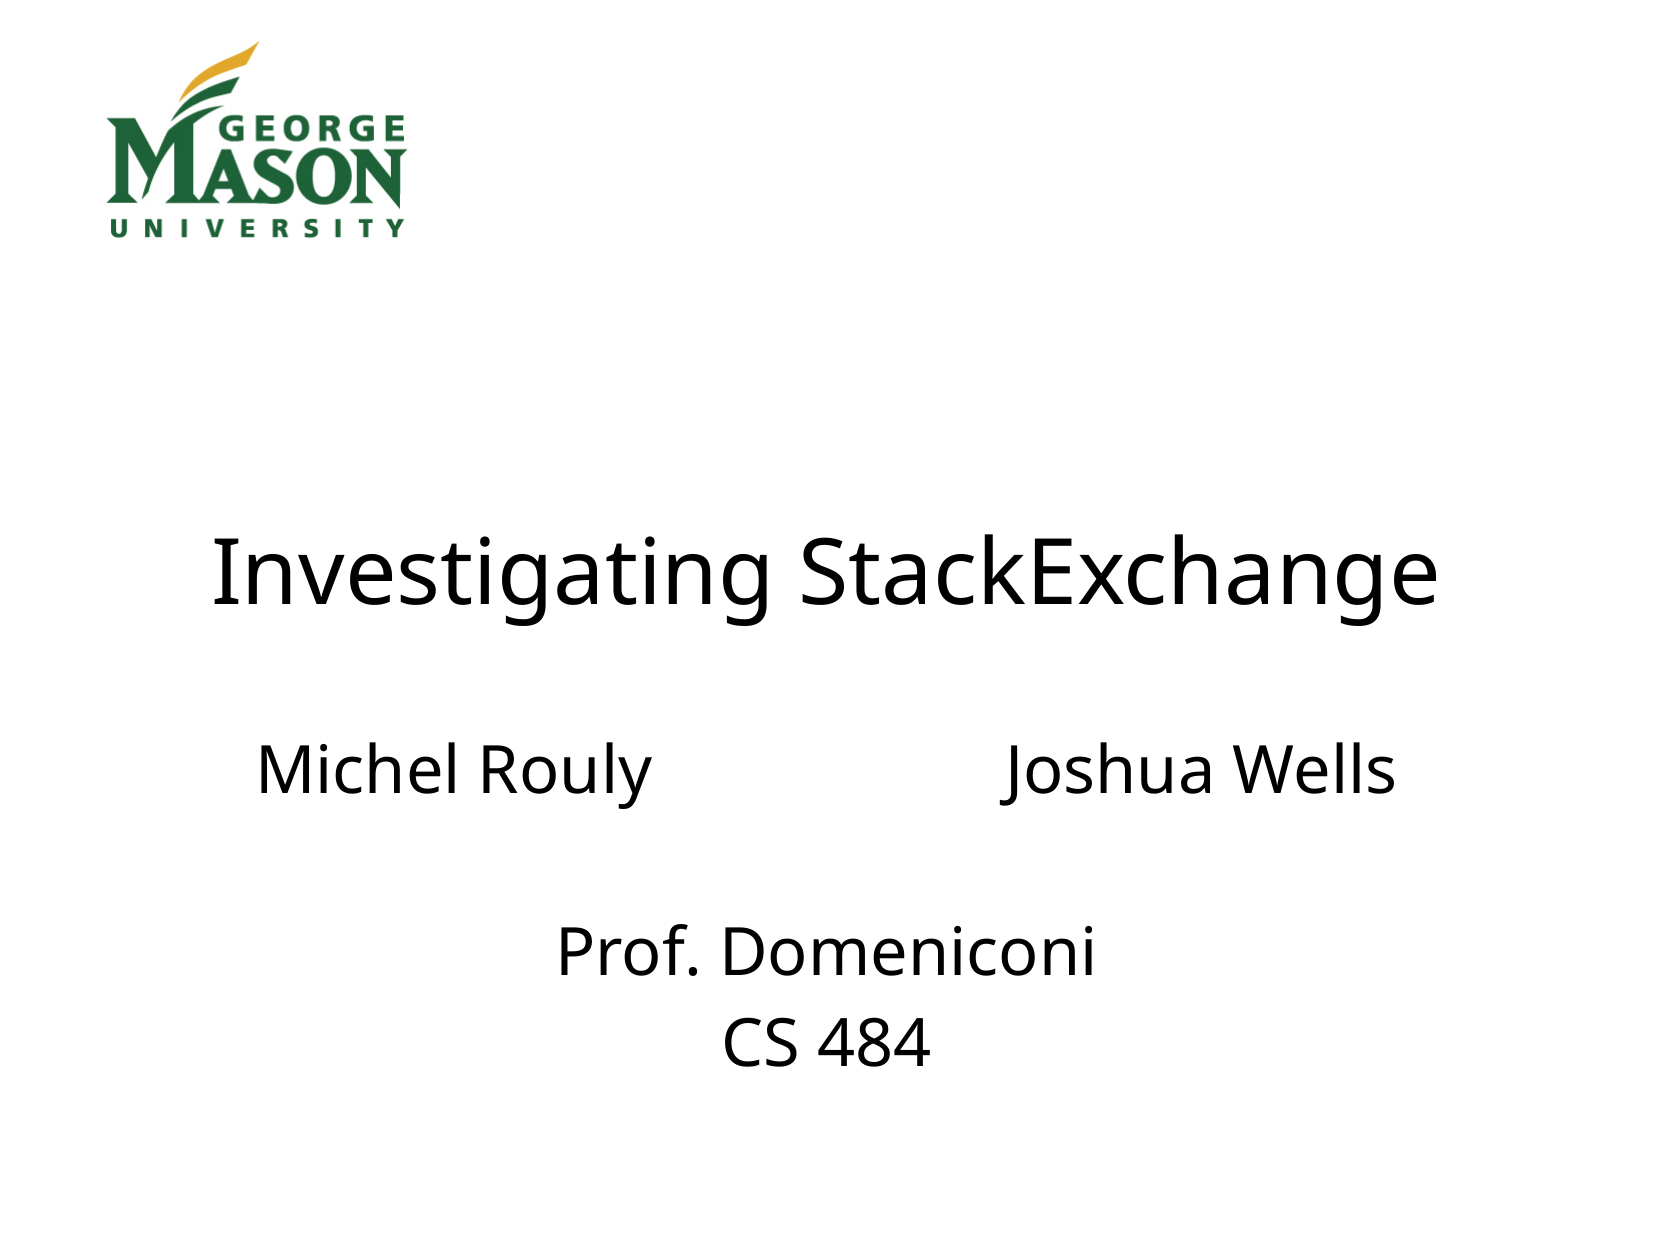

# Investigating StackExchange
Michel Rouly					Joshua Wells
Prof. Domeniconi
CS 484